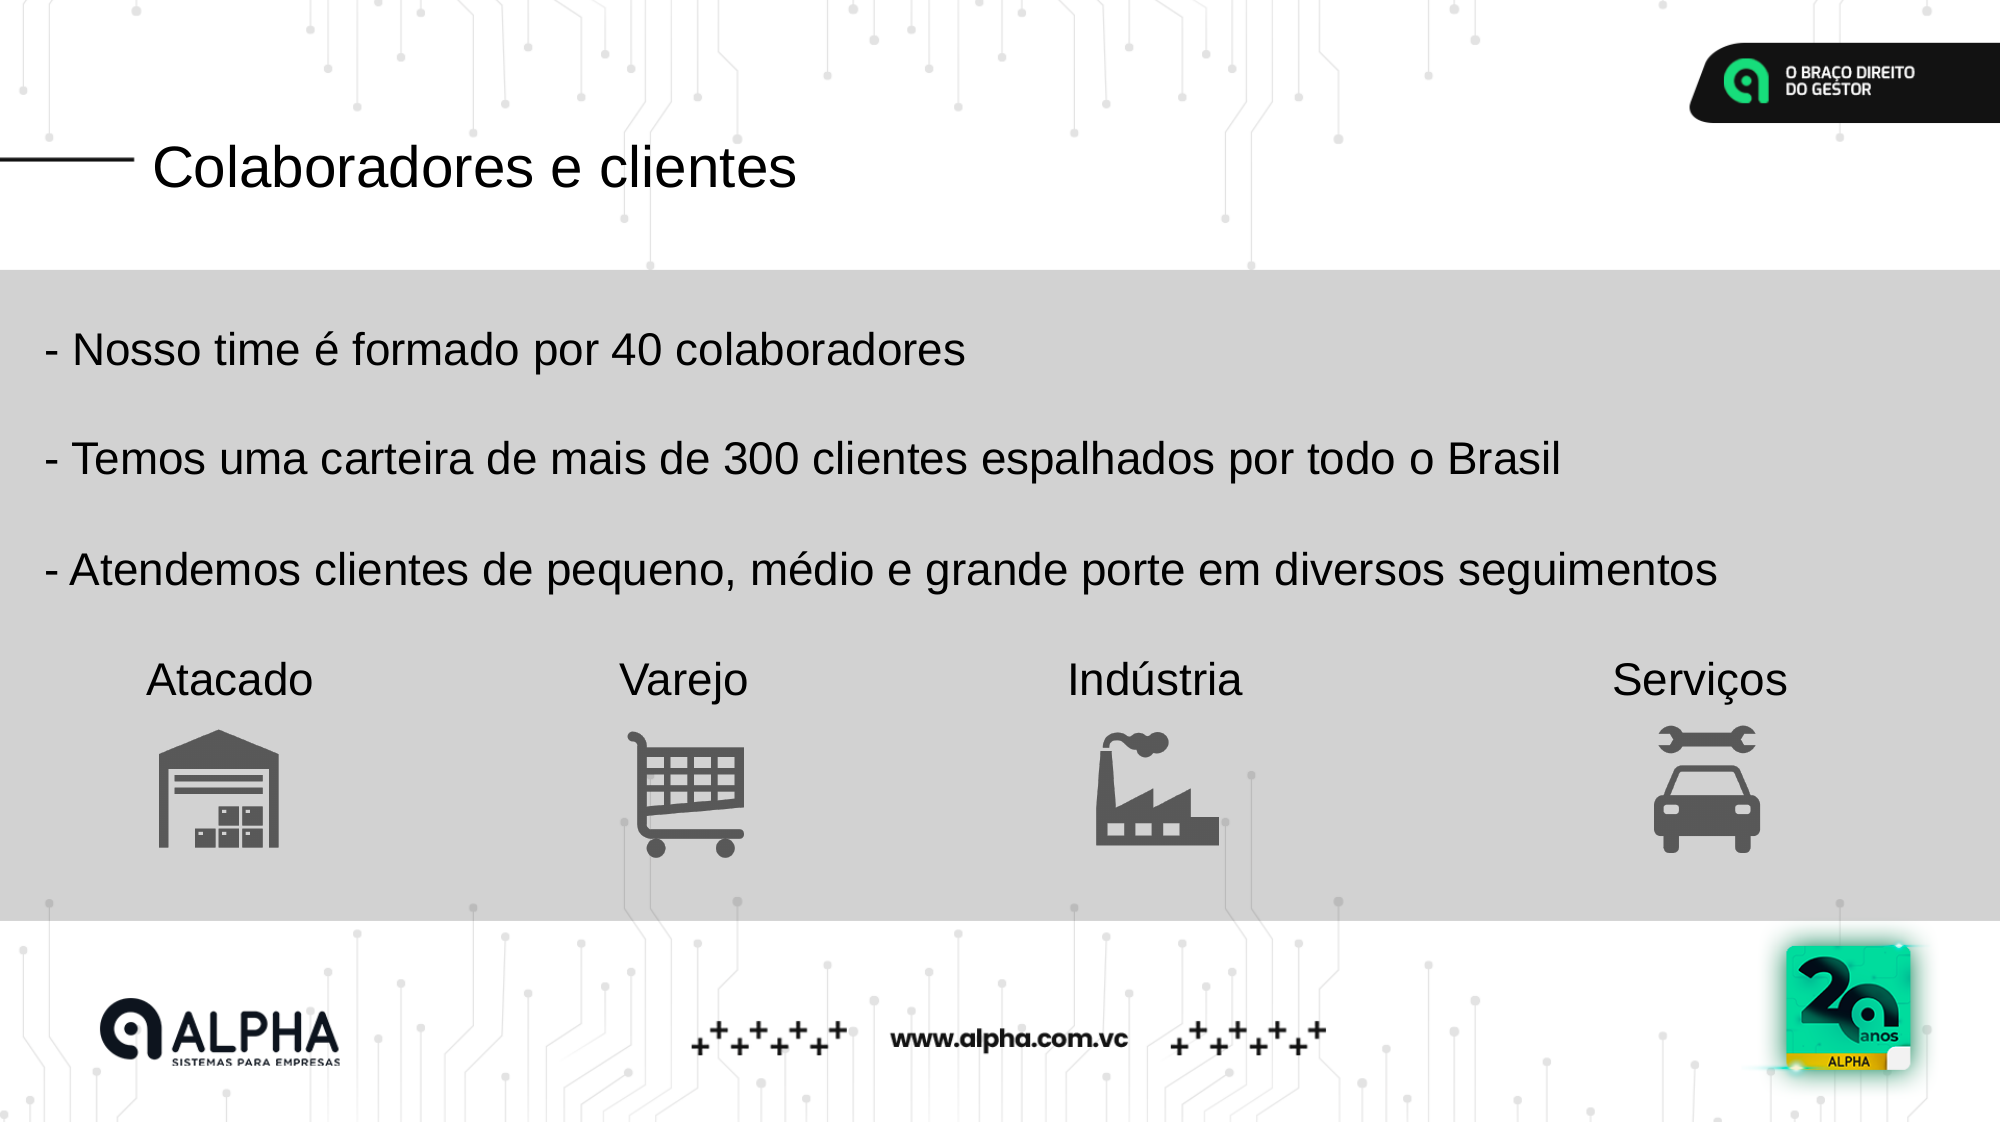

Colaboradores e clientes
- Nosso time é formado por 40 colaboradores
- Temos uma carteira de mais de 300 clientes espalhados por todo o Brasil
- Atendemos clientes de pequeno, médio e grande porte em diversos seguimentos
 Atacado Varejo Indústria Serviços